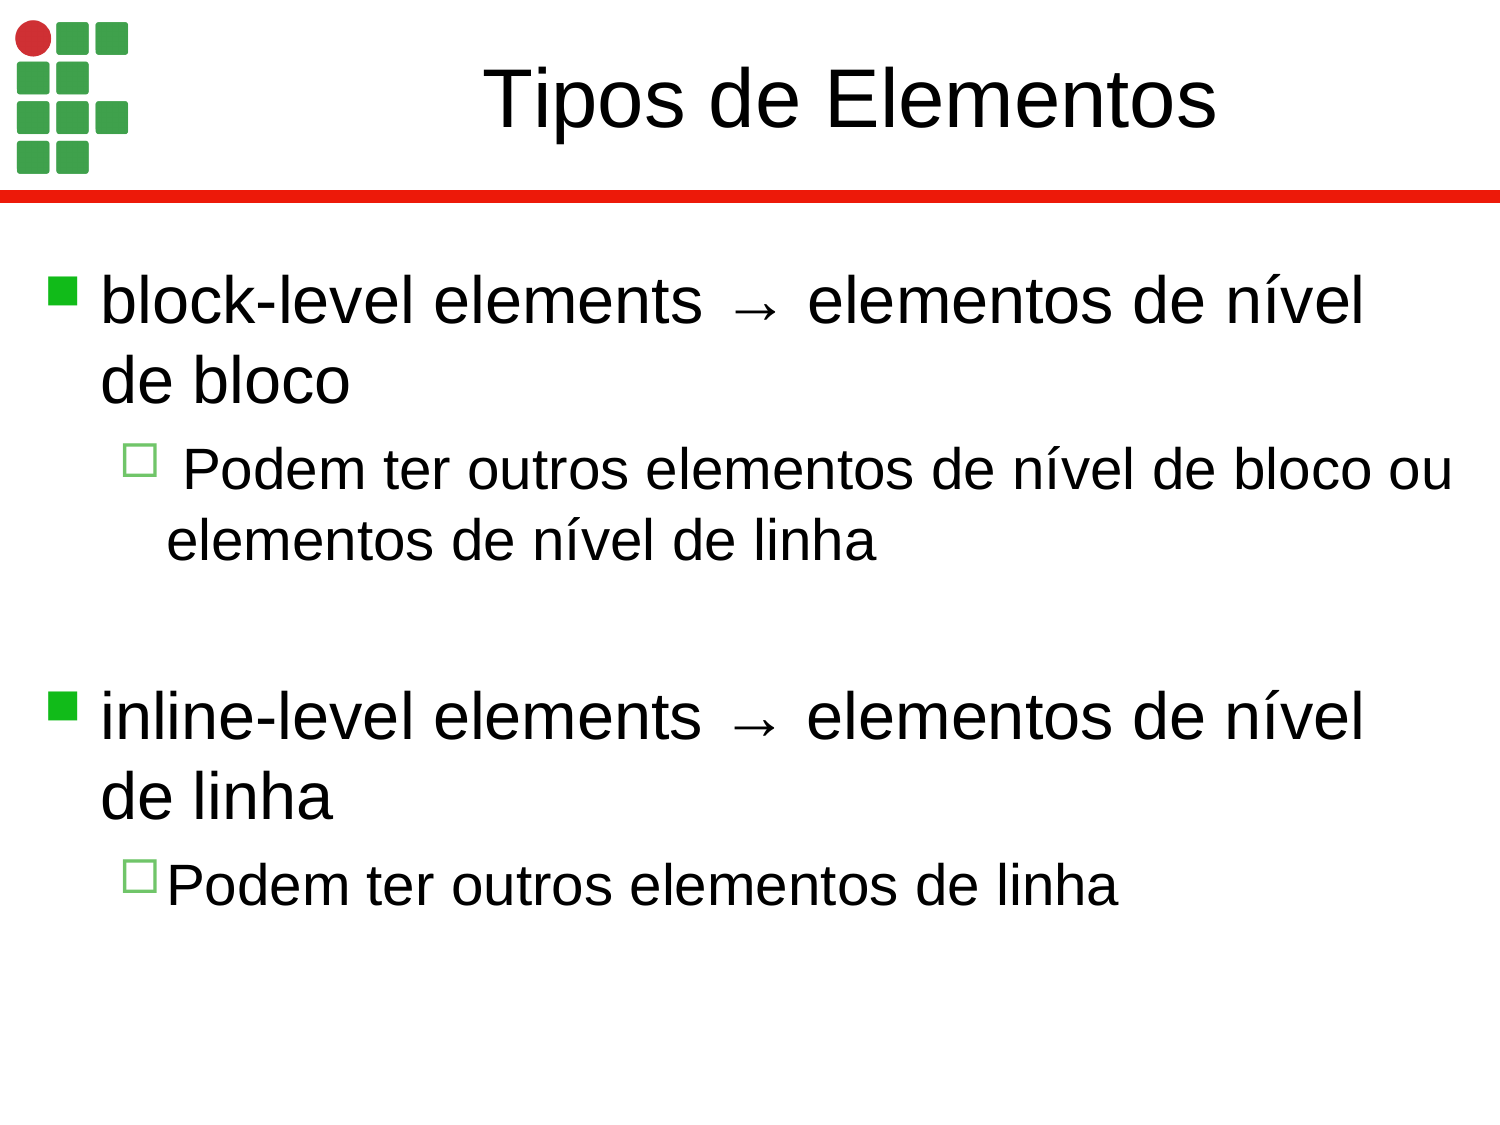

# Tipos de Elementos
block-level elements → elementos de nível de bloco
 Podem ter outros elementos de nível de bloco ou elementos de nível de linha
inline-level elements → elementos de nível de linha
Podem ter outros elementos de linha